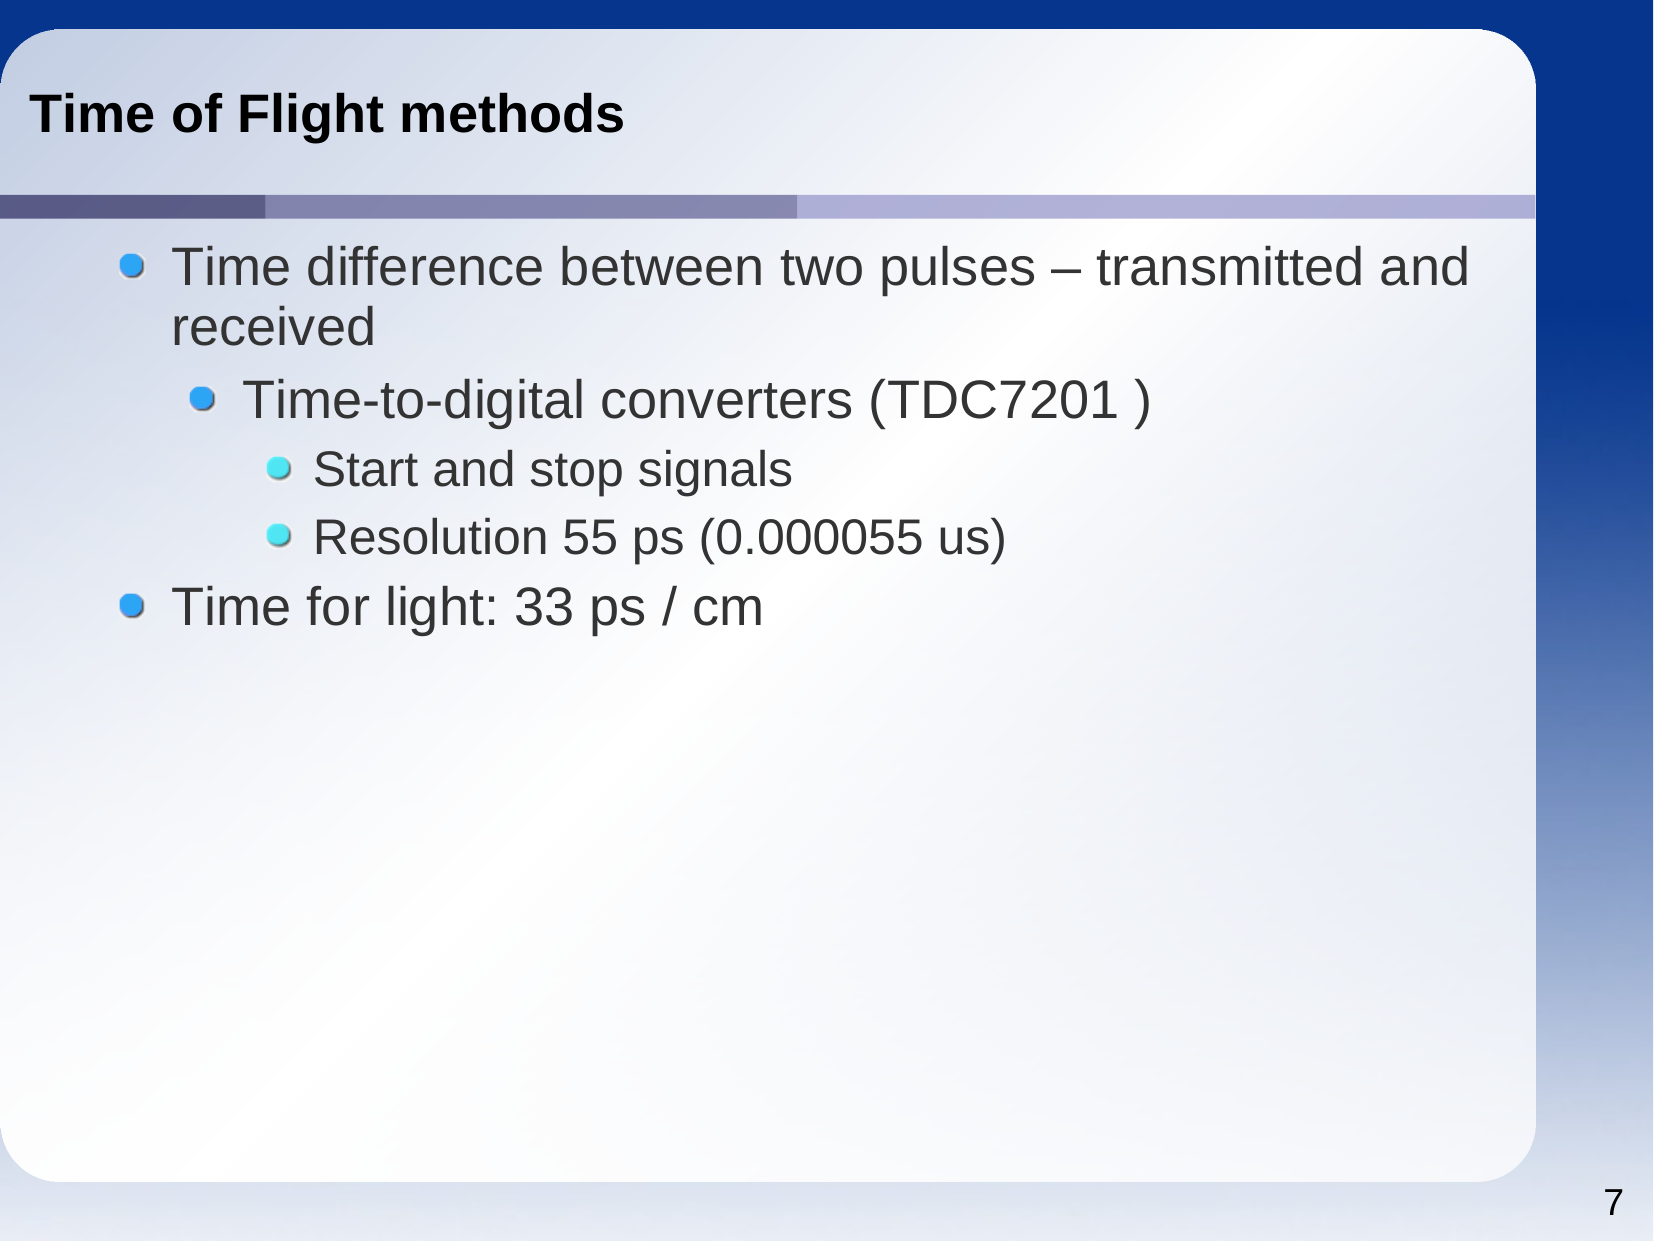

# Time of Flight methods
Time difference between two pulses – transmitted and received
Time-to-digital converters (TDC7201 )
Start and stop signals
Resolution 55 ps (0.000055 us)
Time for light: 33 ps / cm
7